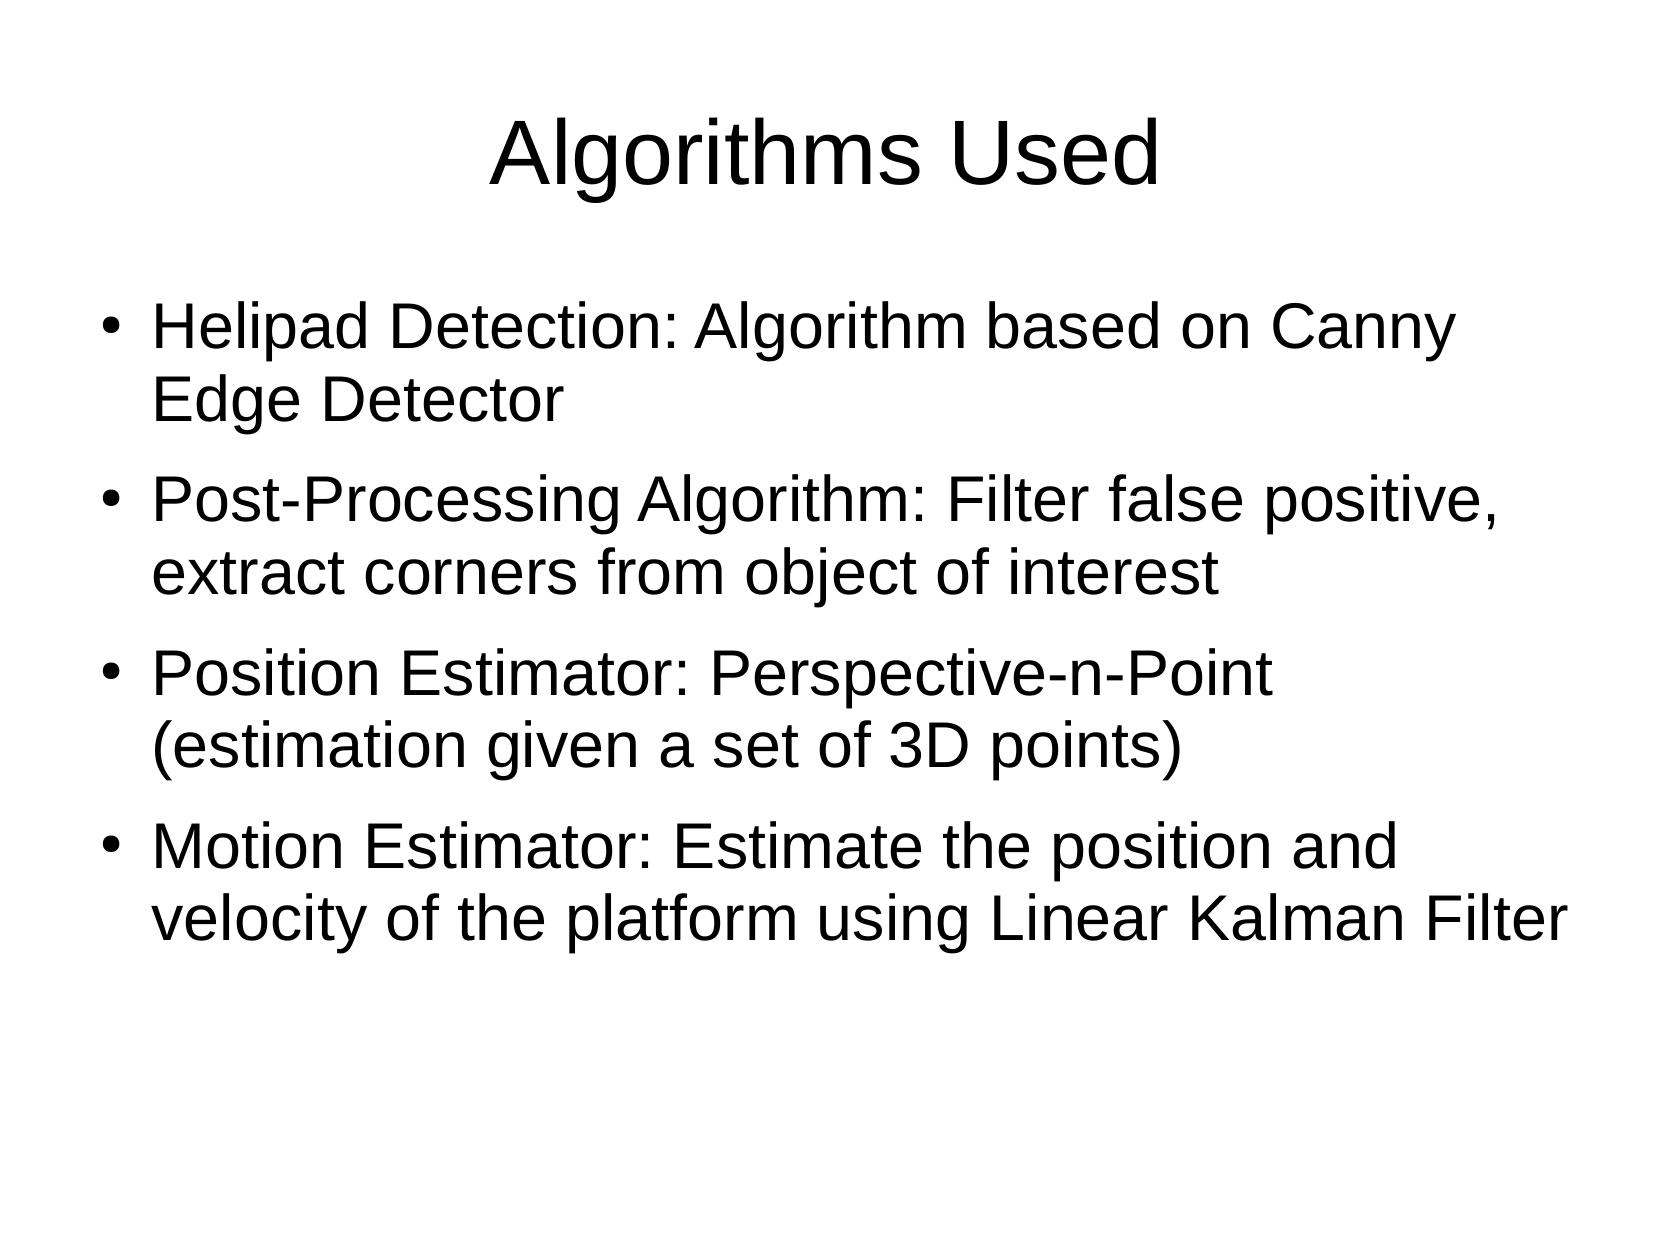

# Algorithms Used
Helipad Detection: Algorithm based on Canny Edge Detector
Post-Processing Algorithm: Filter false positive, extract corners from object of interest
Position Estimator: Perspective-n-Point (estimation given a set of 3D points)
Motion Estimator: Estimate the position and velocity of the platform using Linear Kalman Filter